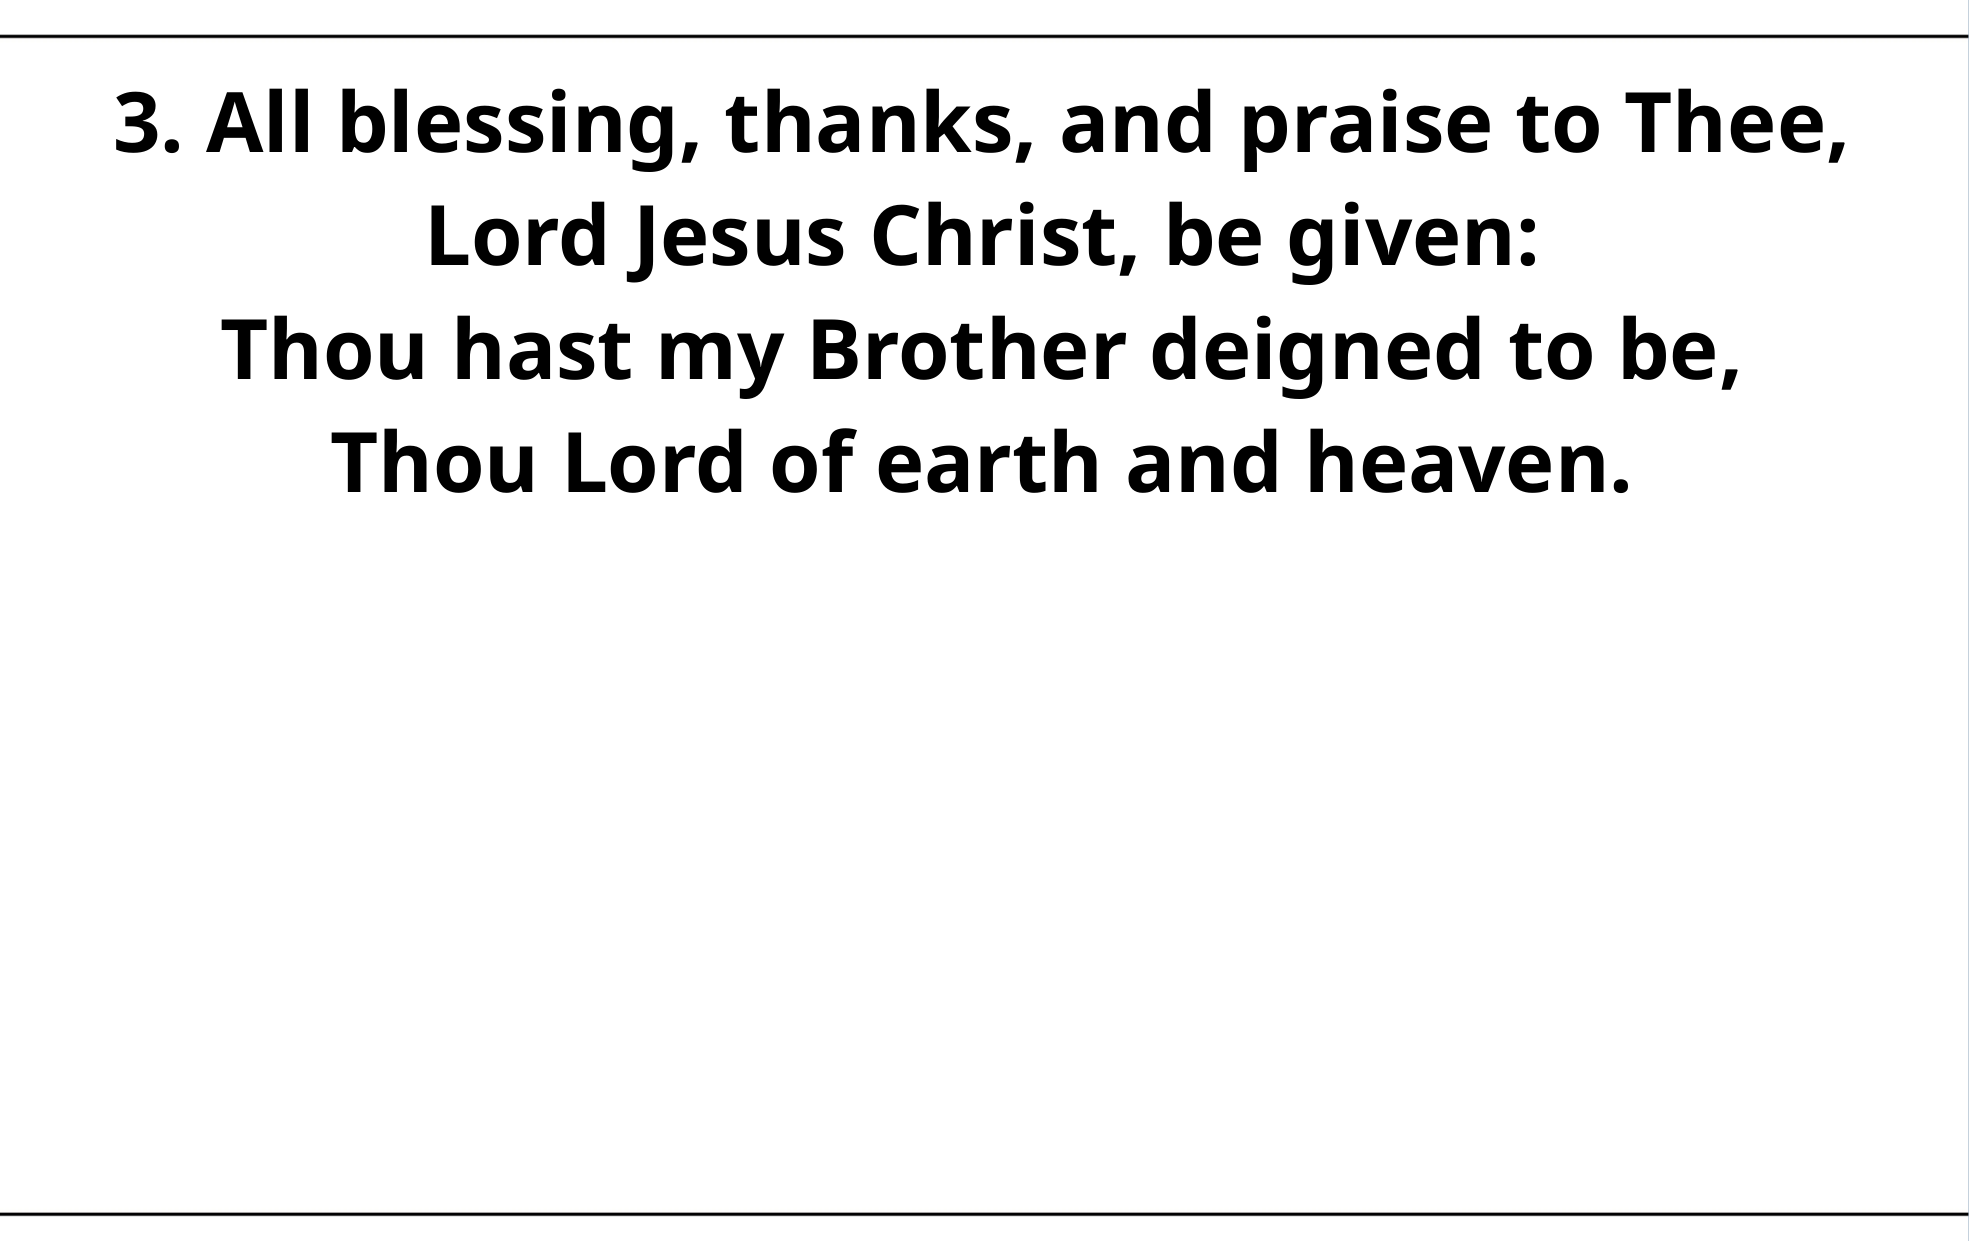

# 3. All blessing, thanks, and praise to Thee, Lord Jesus Christ, be given: Thou hast my Brother deigned to be, Thou Lord of earth and heaven.